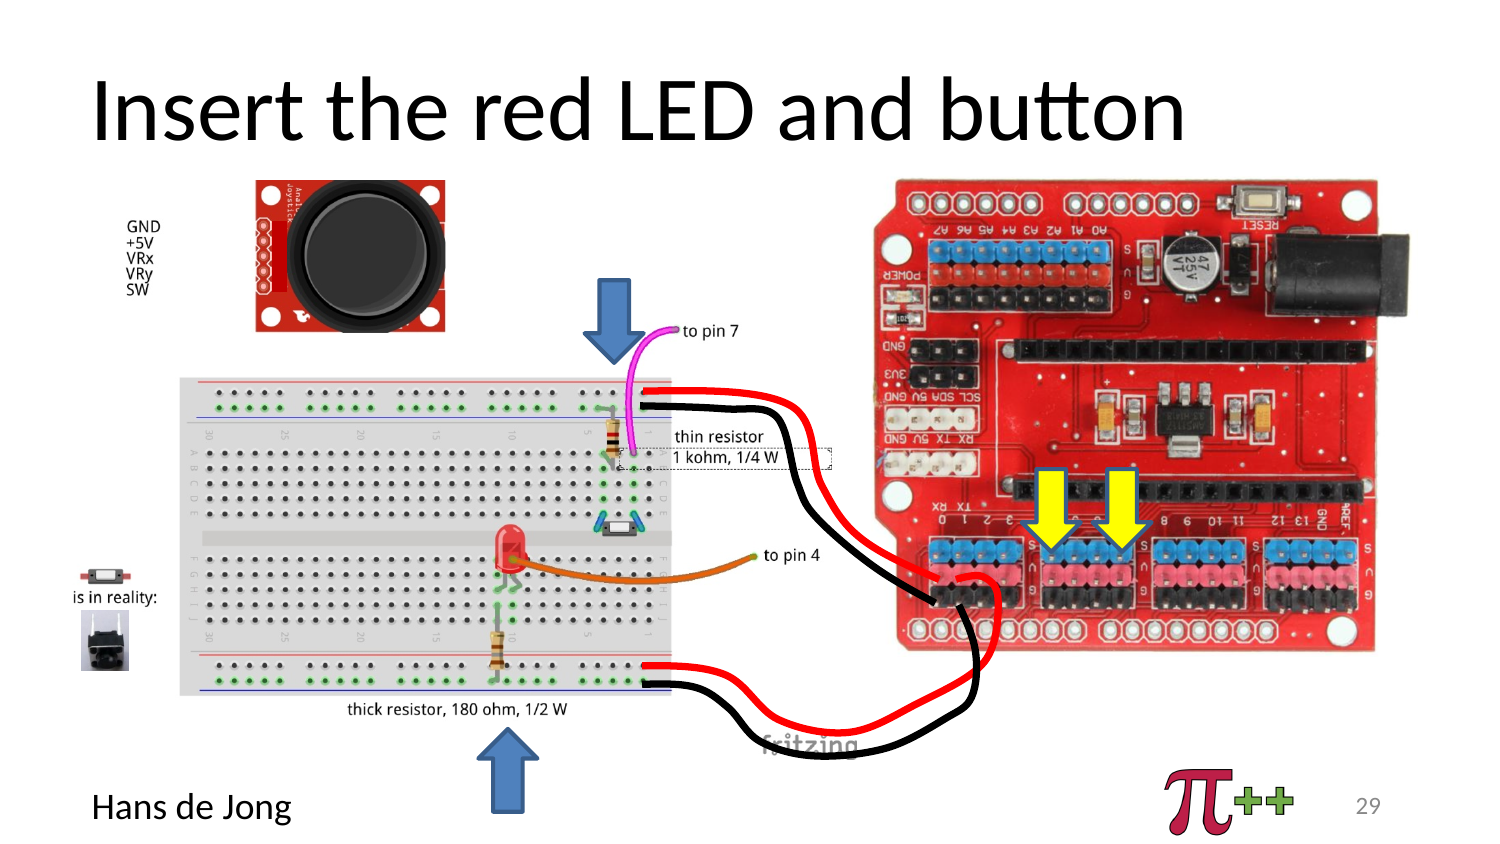

# Insert the red LED and button
27